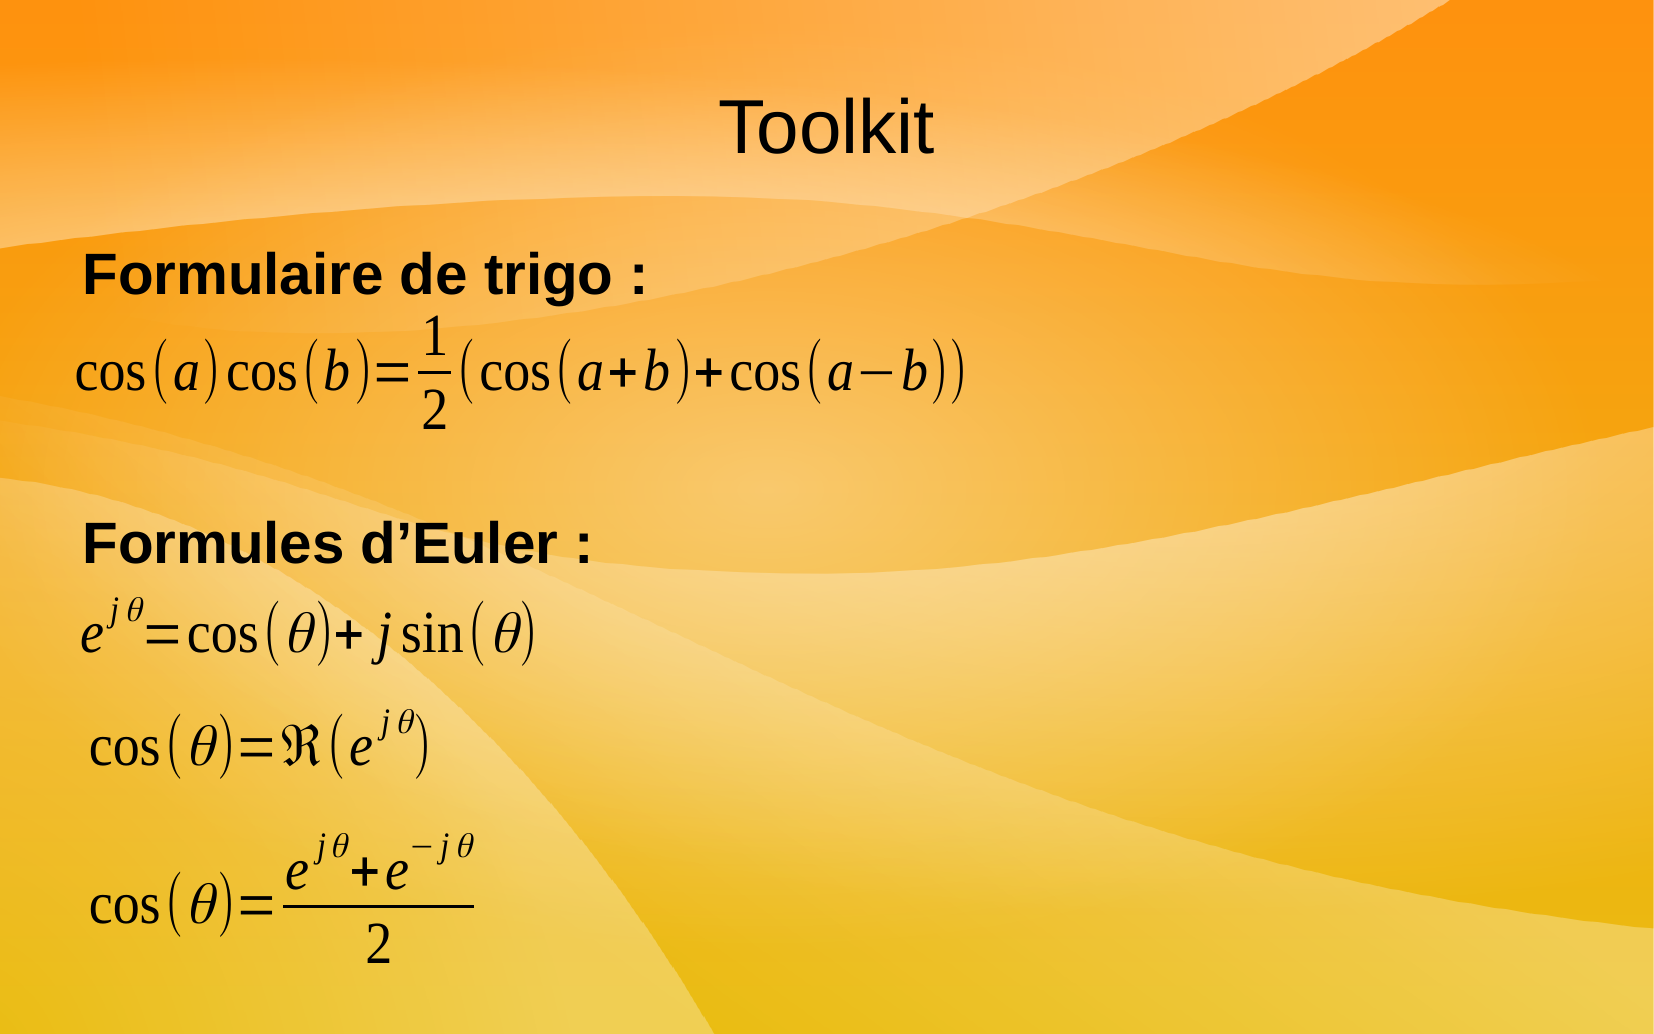

# Toolkit
Formulaire de trigo :
Formules d’Euler :